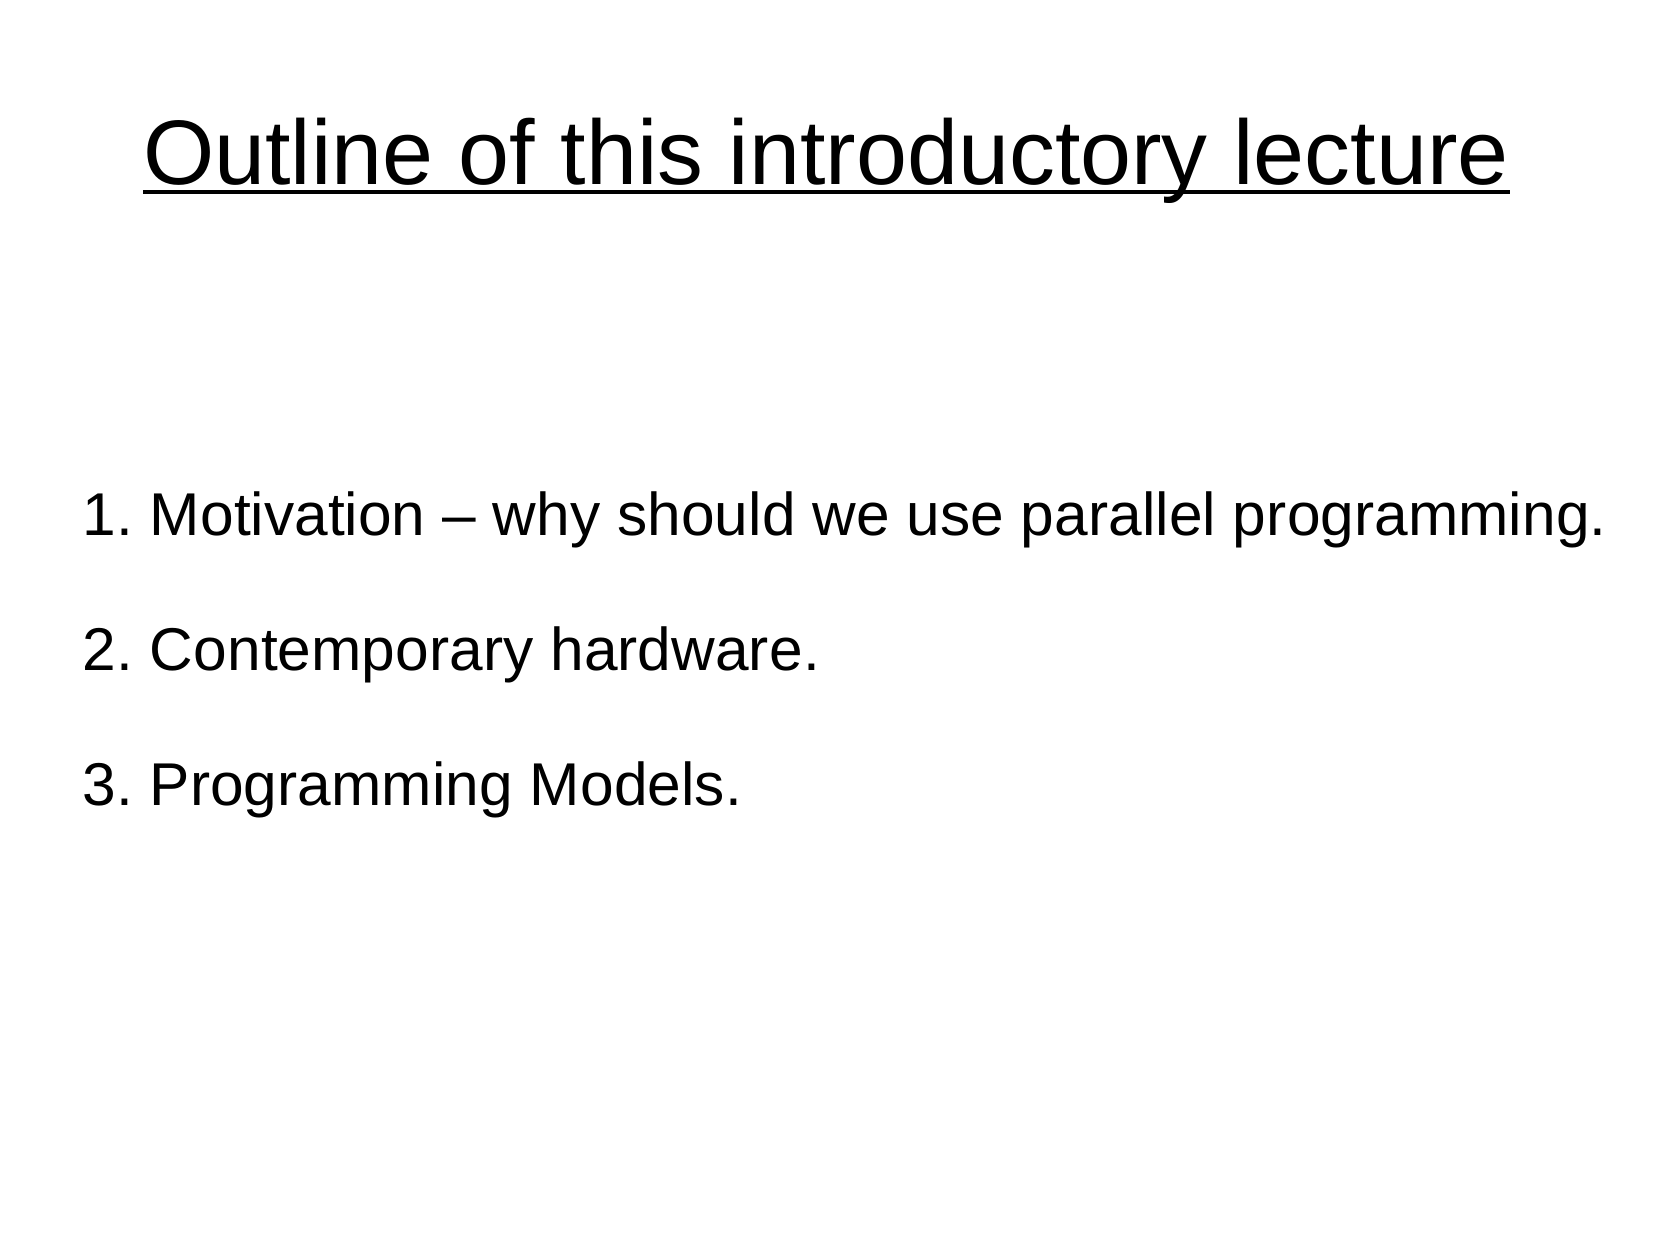

# Outline of this introductory lecture
1. Motivation – why should we use parallel programming.
2. Contemporary hardware.
3. Programming Models.